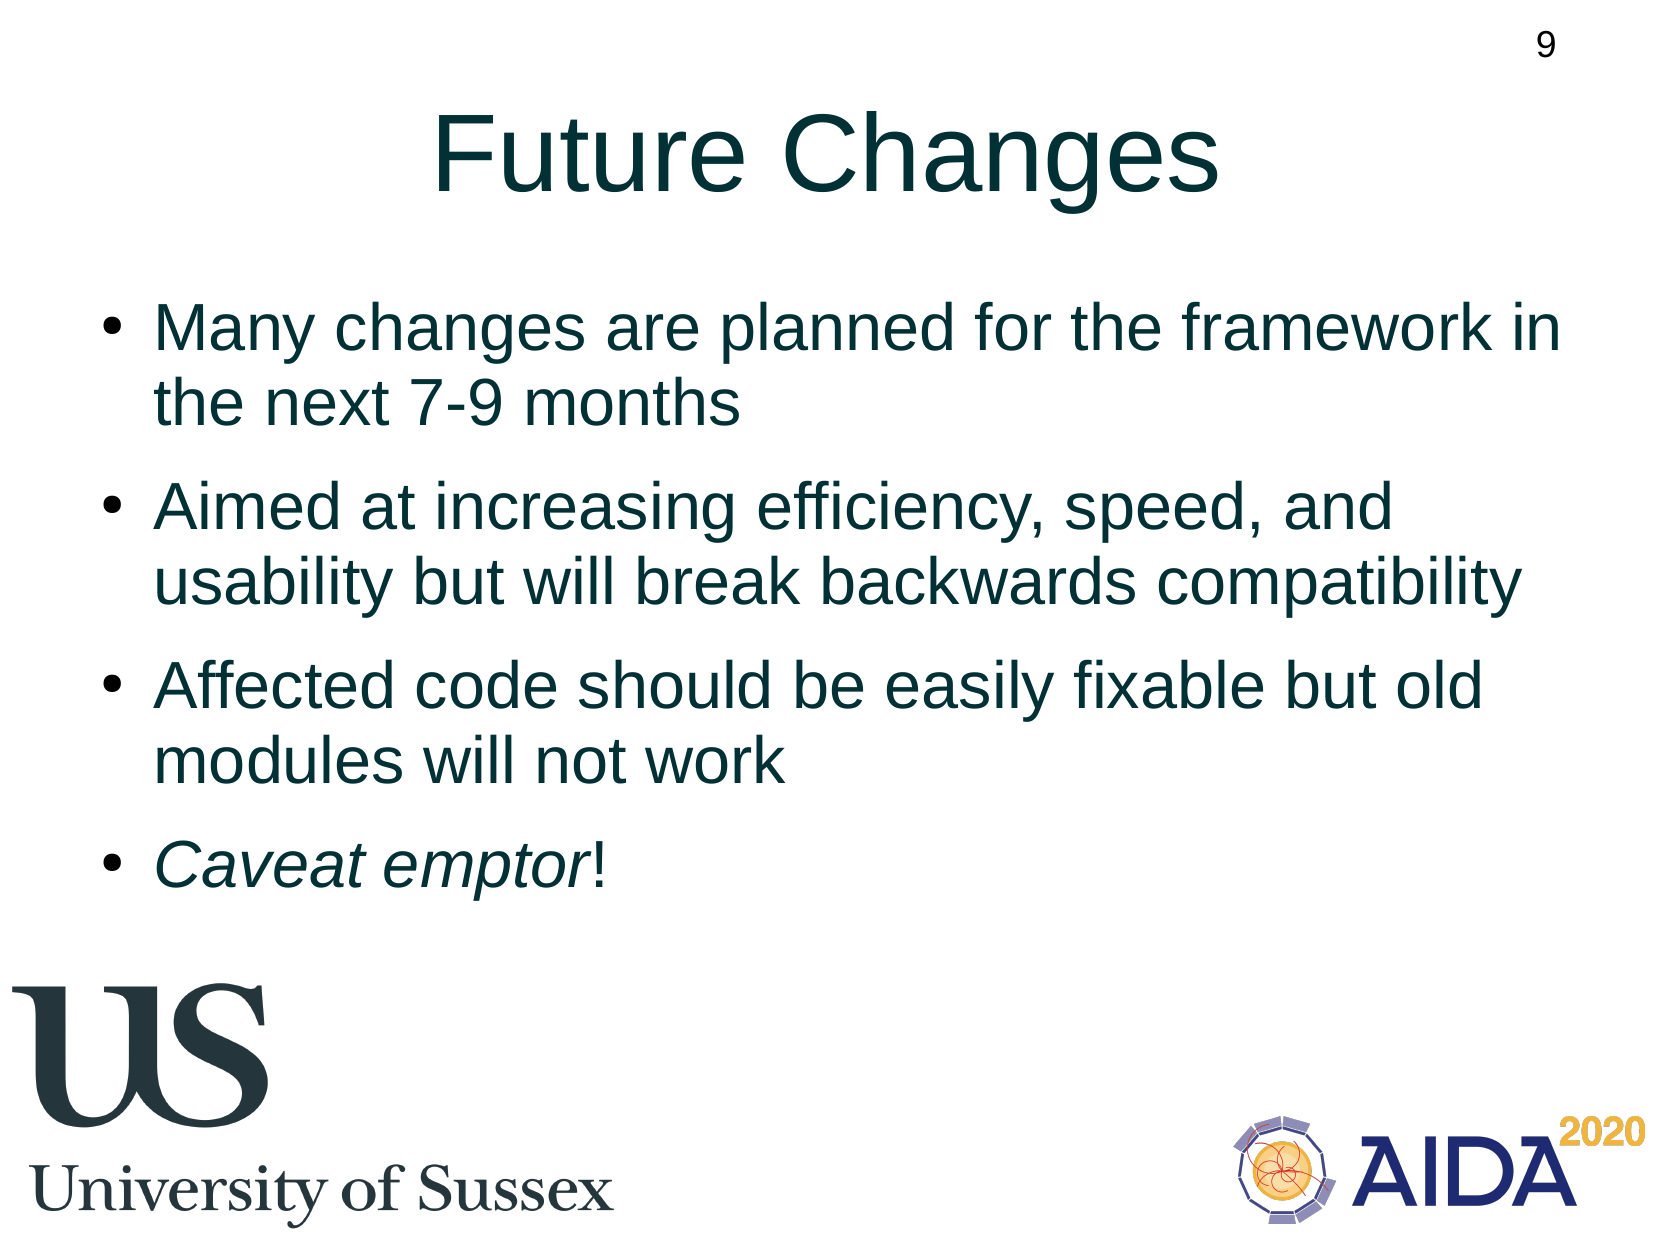

# Future Changes
Many changes are planned for the framework in the next 7-9 months
Aimed at increasing efficiency, speed, and usability but will break backwards compatibility
Affected code should be easily fixable but old modules will not work
Caveat emptor!